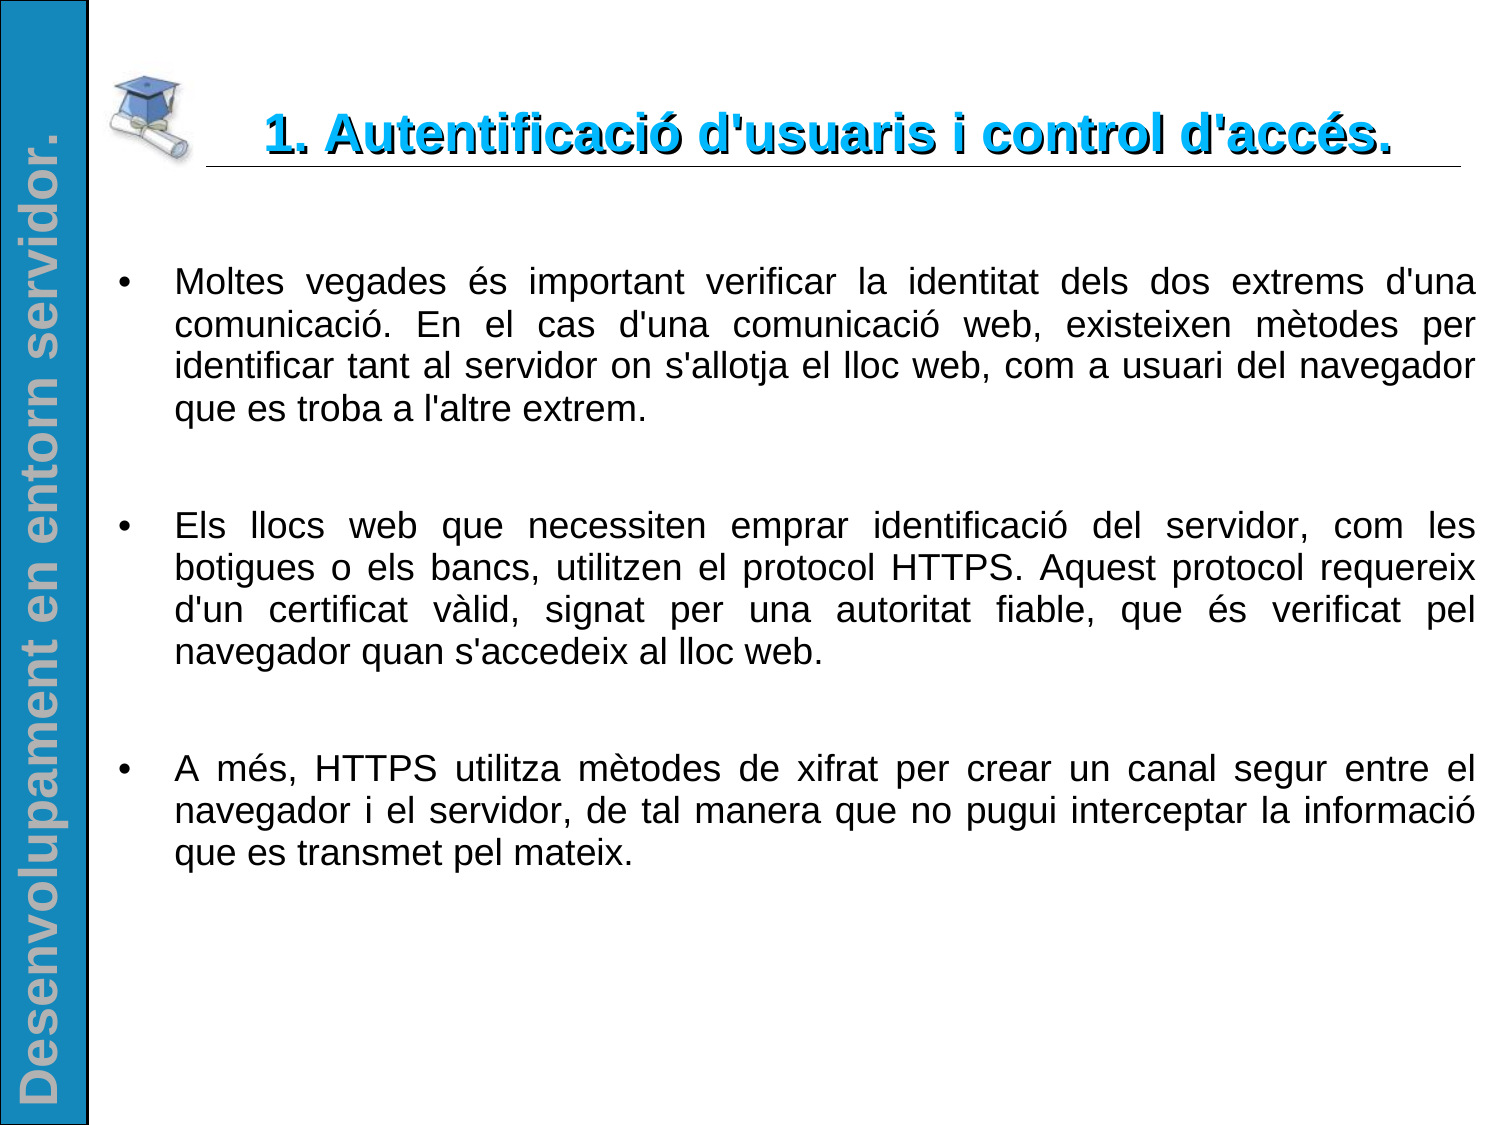

# 1. Autentificació d'usuaris i control d'accés.
Moltes vegades és important verificar la identitat dels dos extrems d'una comunicació. En el cas d'una comunicació web, existeixen mètodes per identificar tant al servidor on s'allotja el lloc web, com a usuari del navegador que es troba a l'altre extrem.
Els llocs web que necessiten emprar identificació del servidor, com les botigues o els bancs, utilitzen el protocol HTTPS. Aquest protocol requereix d'un certificat vàlid, signat per una autoritat fiable, que és verificat pel navegador quan s'accedeix al lloc web.
A més, HTTPS utilitza mètodes de xifrat per crear un canal segur entre el navegador i el servidor, de tal manera que no pugui interceptar la informació que es transmet pel mateix.